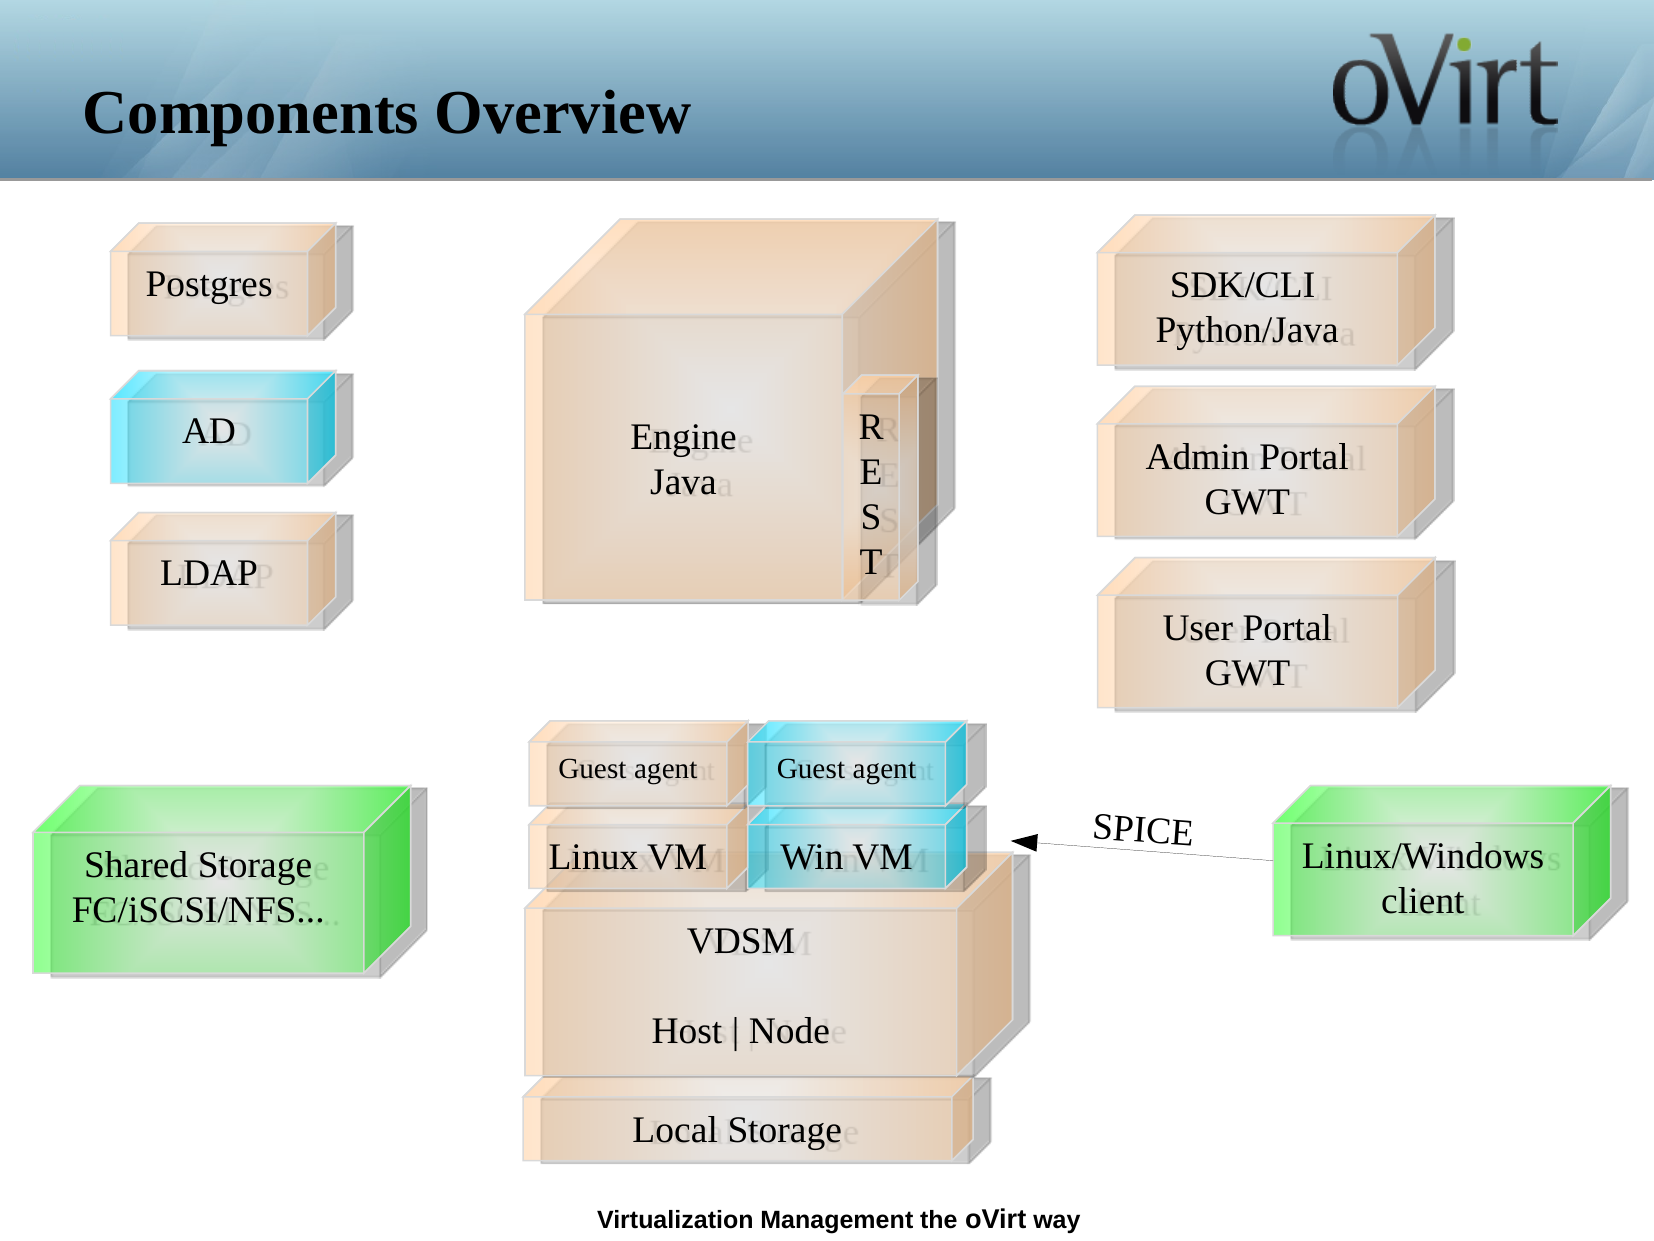

# Components Overview
SDK/CLI
Python/Java
Engine
Java
Postgres
AD
R
E
S
T
Admin Portal
GWT
LDAP
User Portal
GWT
Guest agent
Guest agent
Shared Storage
FC/iSCSI/NFS...
Linux/Windows
client
Linux VM
Win VM
SPICE
VDSM
Host | Node
Local Storage